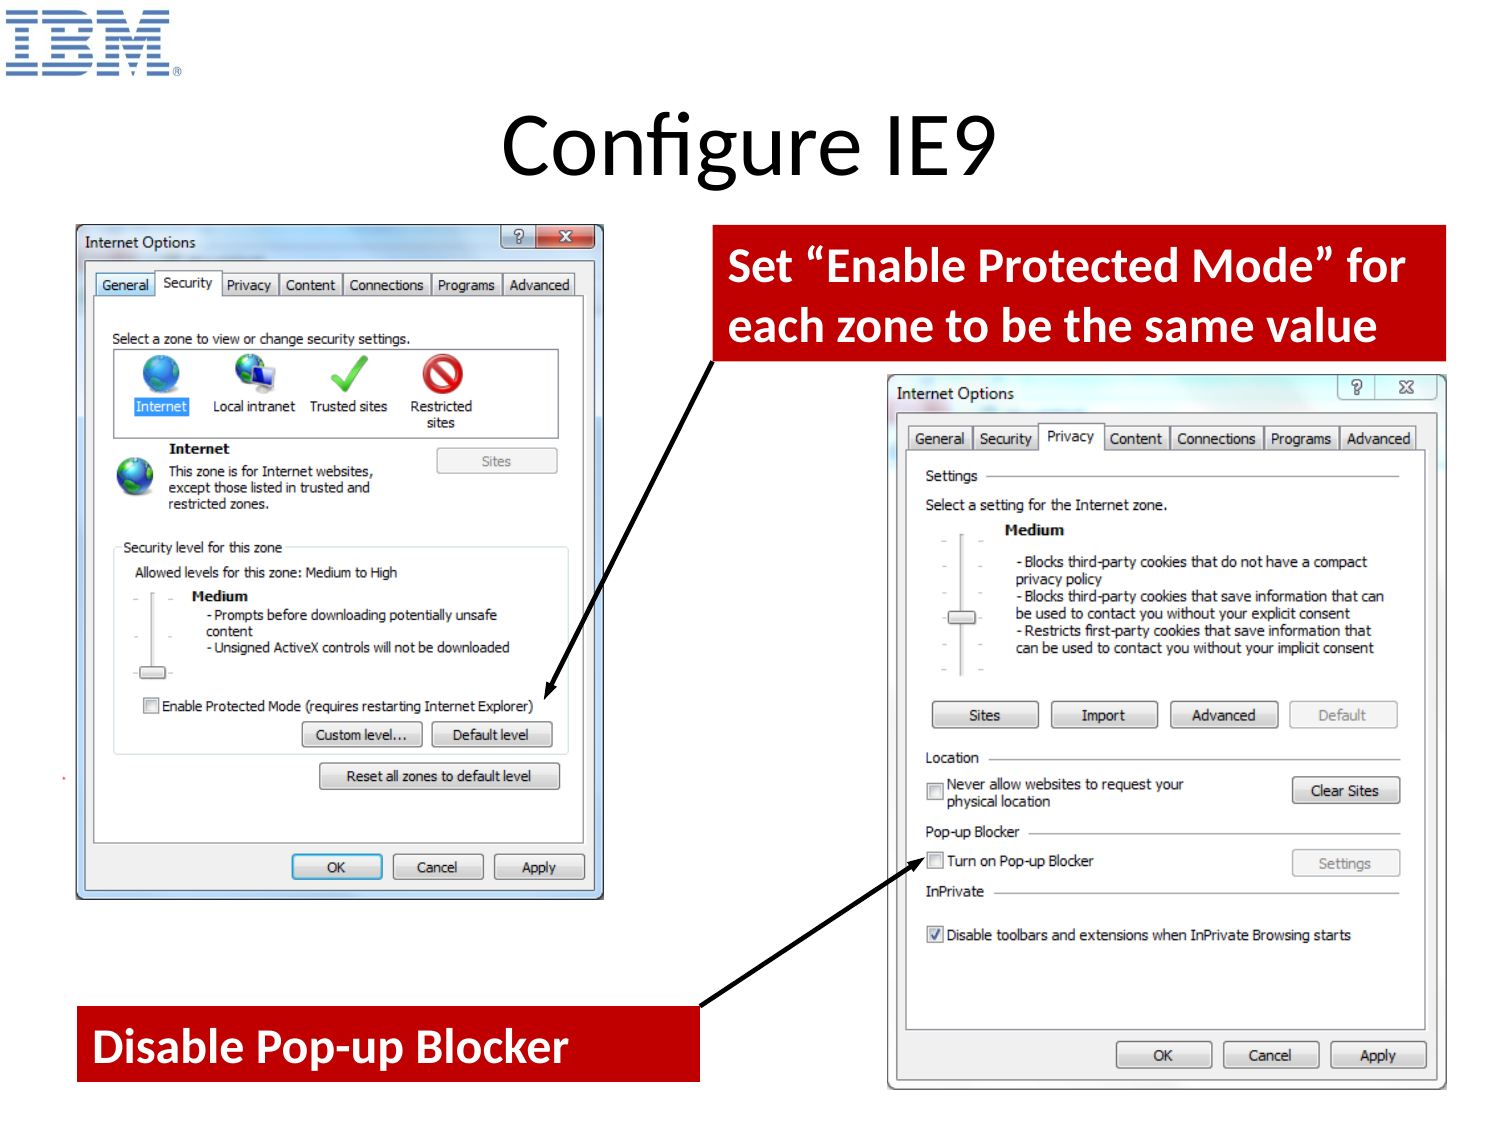

# Configure IE9
Set “Enable Protected Mode” for each zone to be the same value
Disable Pop-up Blocker